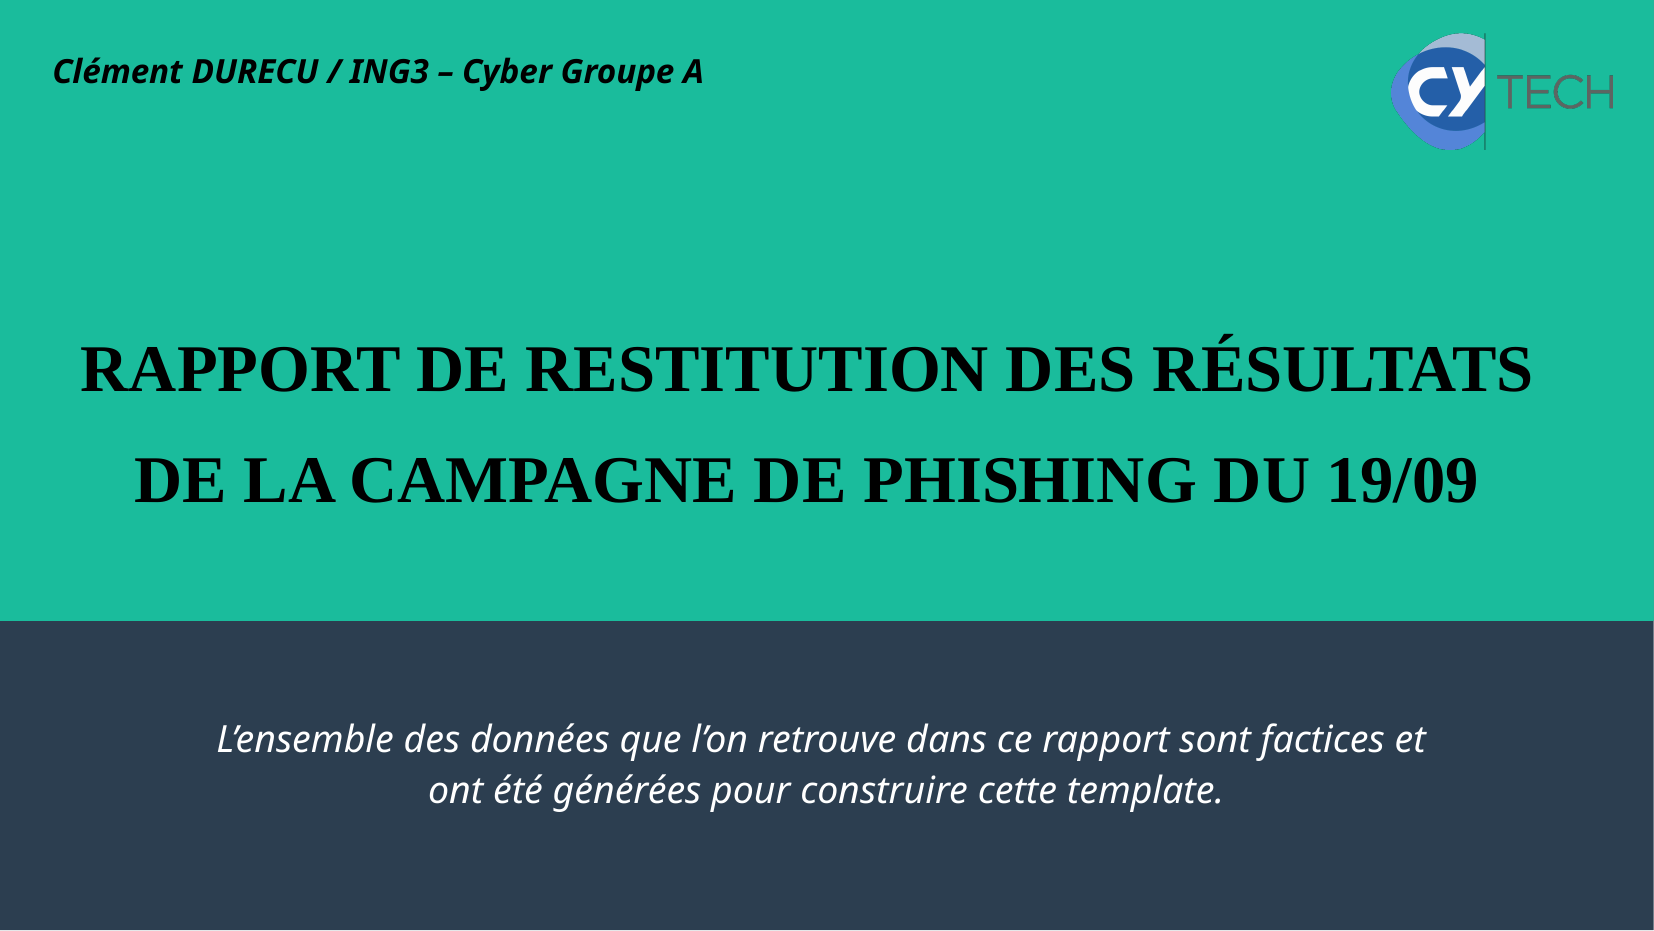

Clément DURECU / ING3 – Cyber Groupe A
# RAPPORT DE RESTITUTION DES RÉSULTATS DE LA CAMPAGNE DE PHISHING DU 19/09
L’ensemble des données que l’on retrouve dans ce rapport sont factices et
ont été générées pour construire cette template.